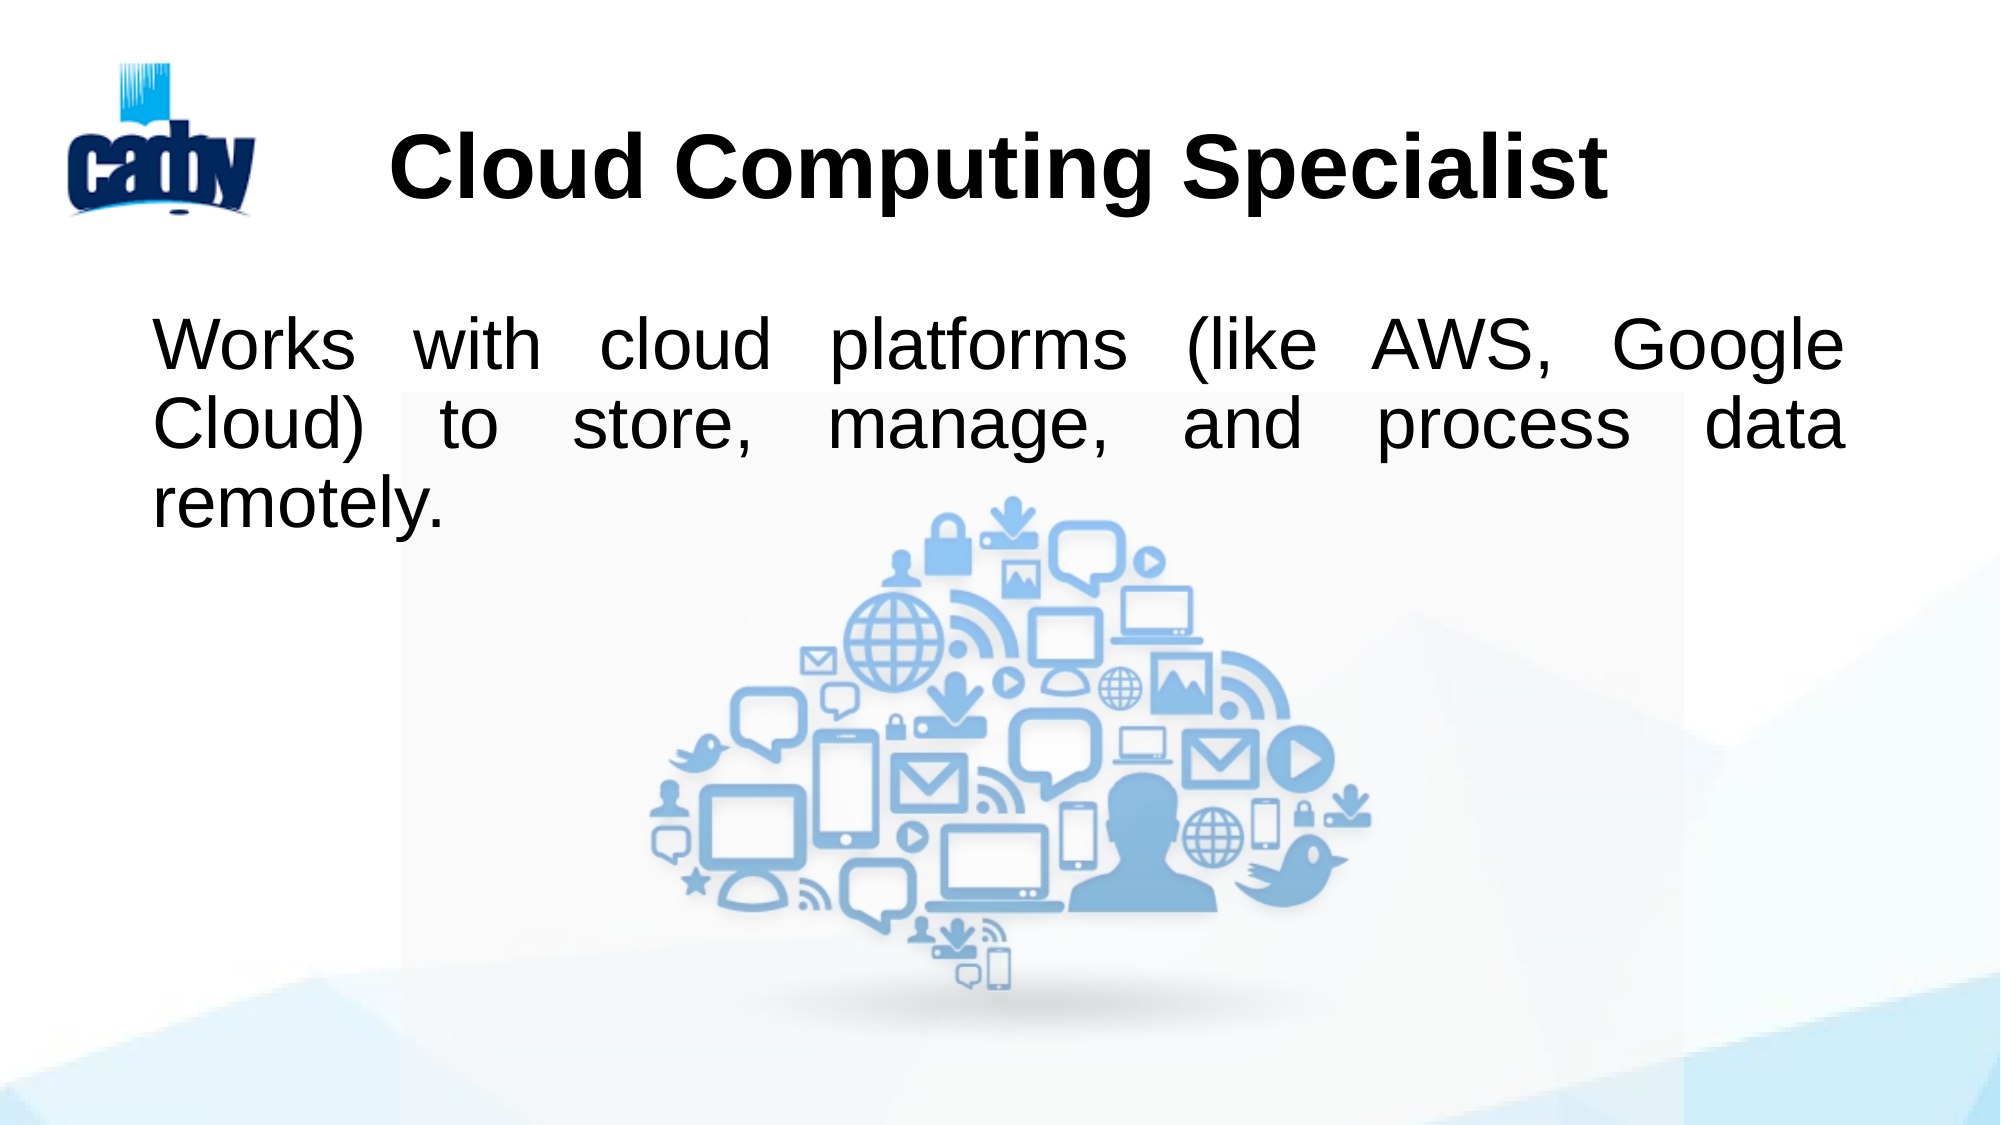

# Cloud Computing Specialist
Works with cloud platforms (like AWS, Google Cloud) to store, manage, and process data remotely.